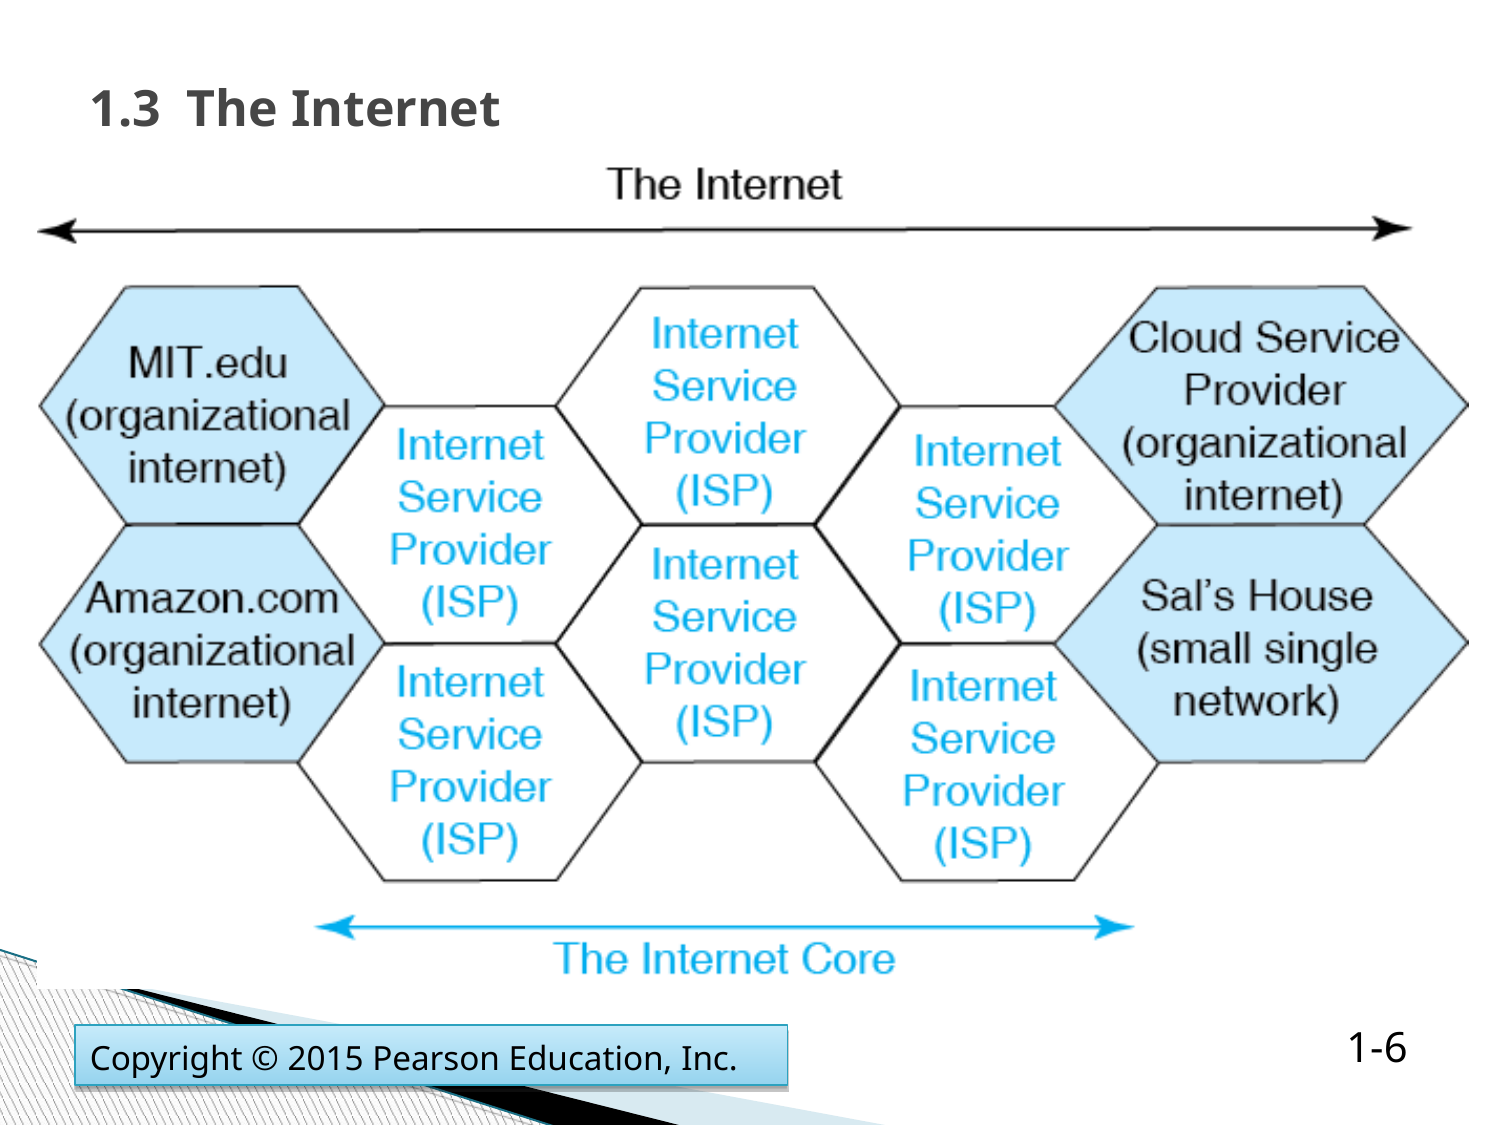

# 1.3 The Internet
Copyright © 2015 Pearson Education, Inc.